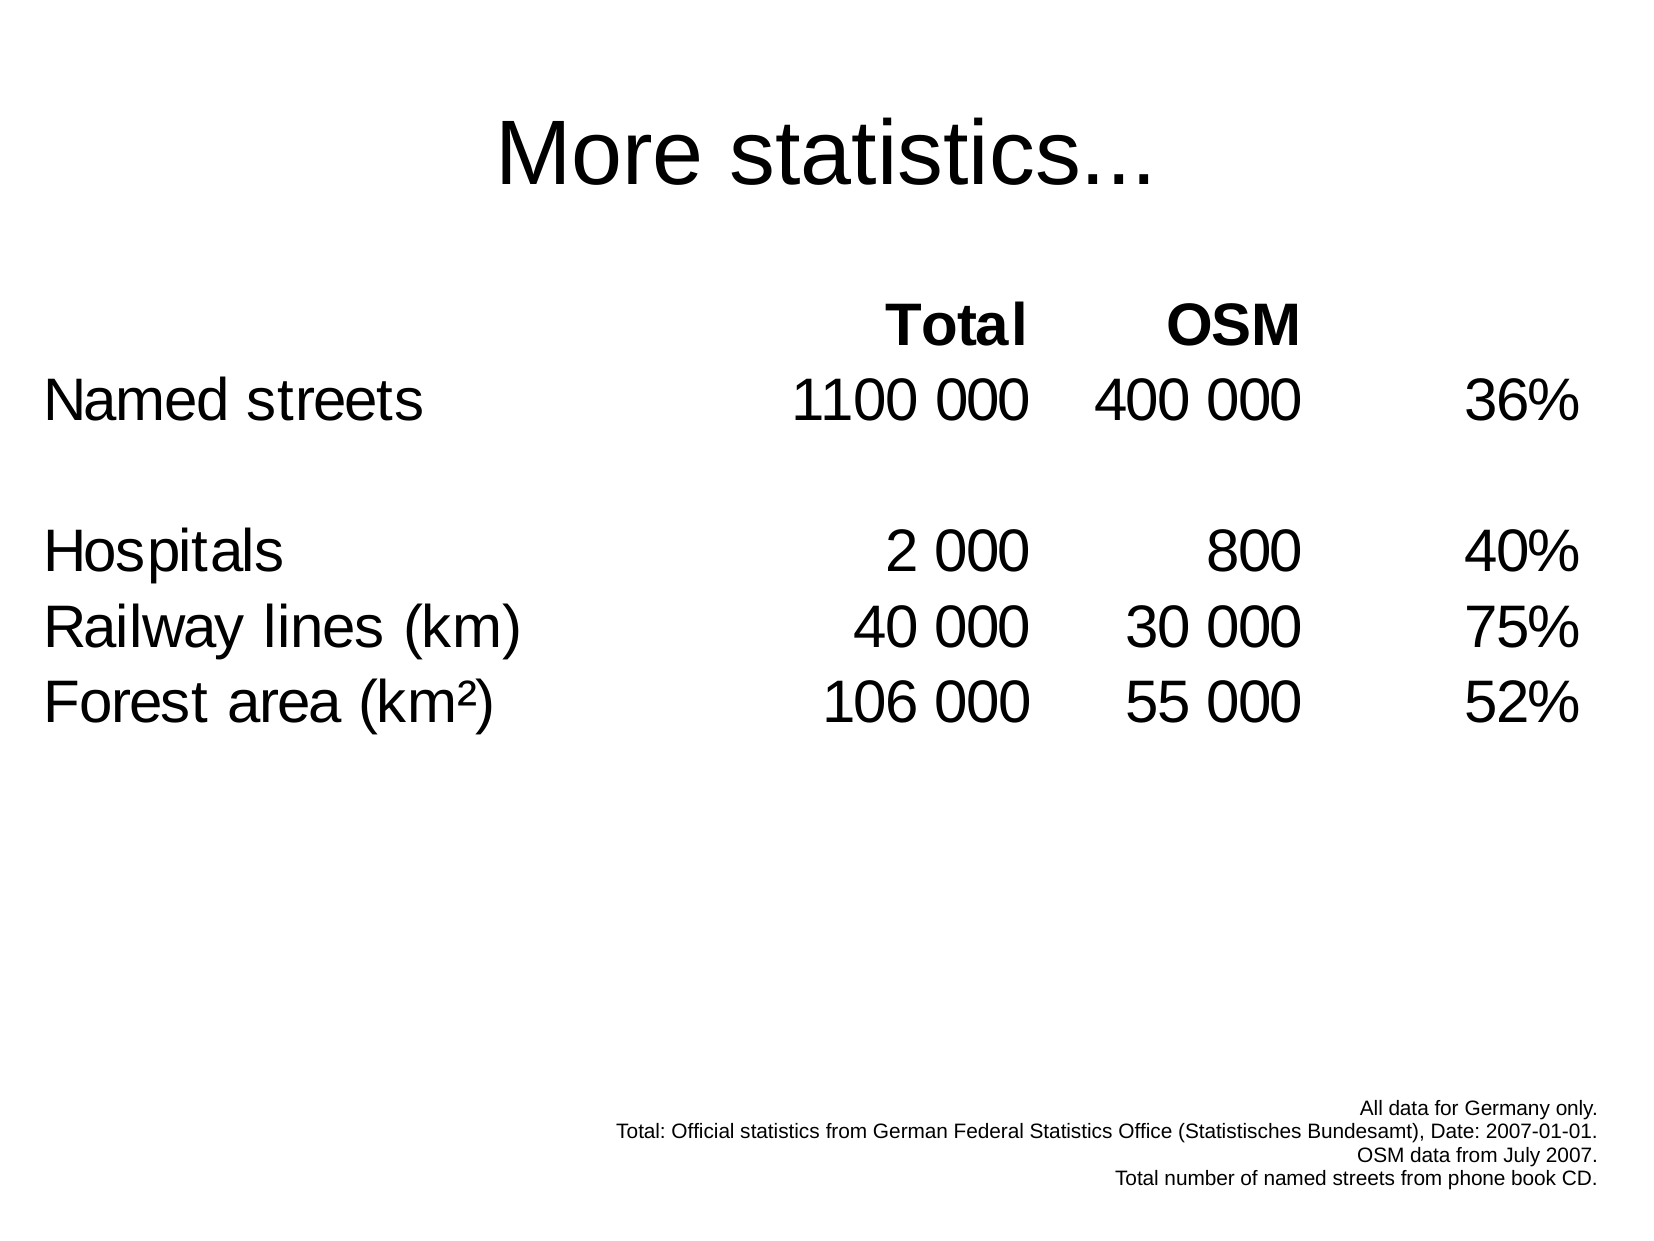

# More statistics...
All data for Germany only.
Total: Official statistics from German Federal Statistics Office (Statistisches Bundesamt), Date: 2007-01-01.
OSM data from July 2007.
Total number of named streets from phone book CD.